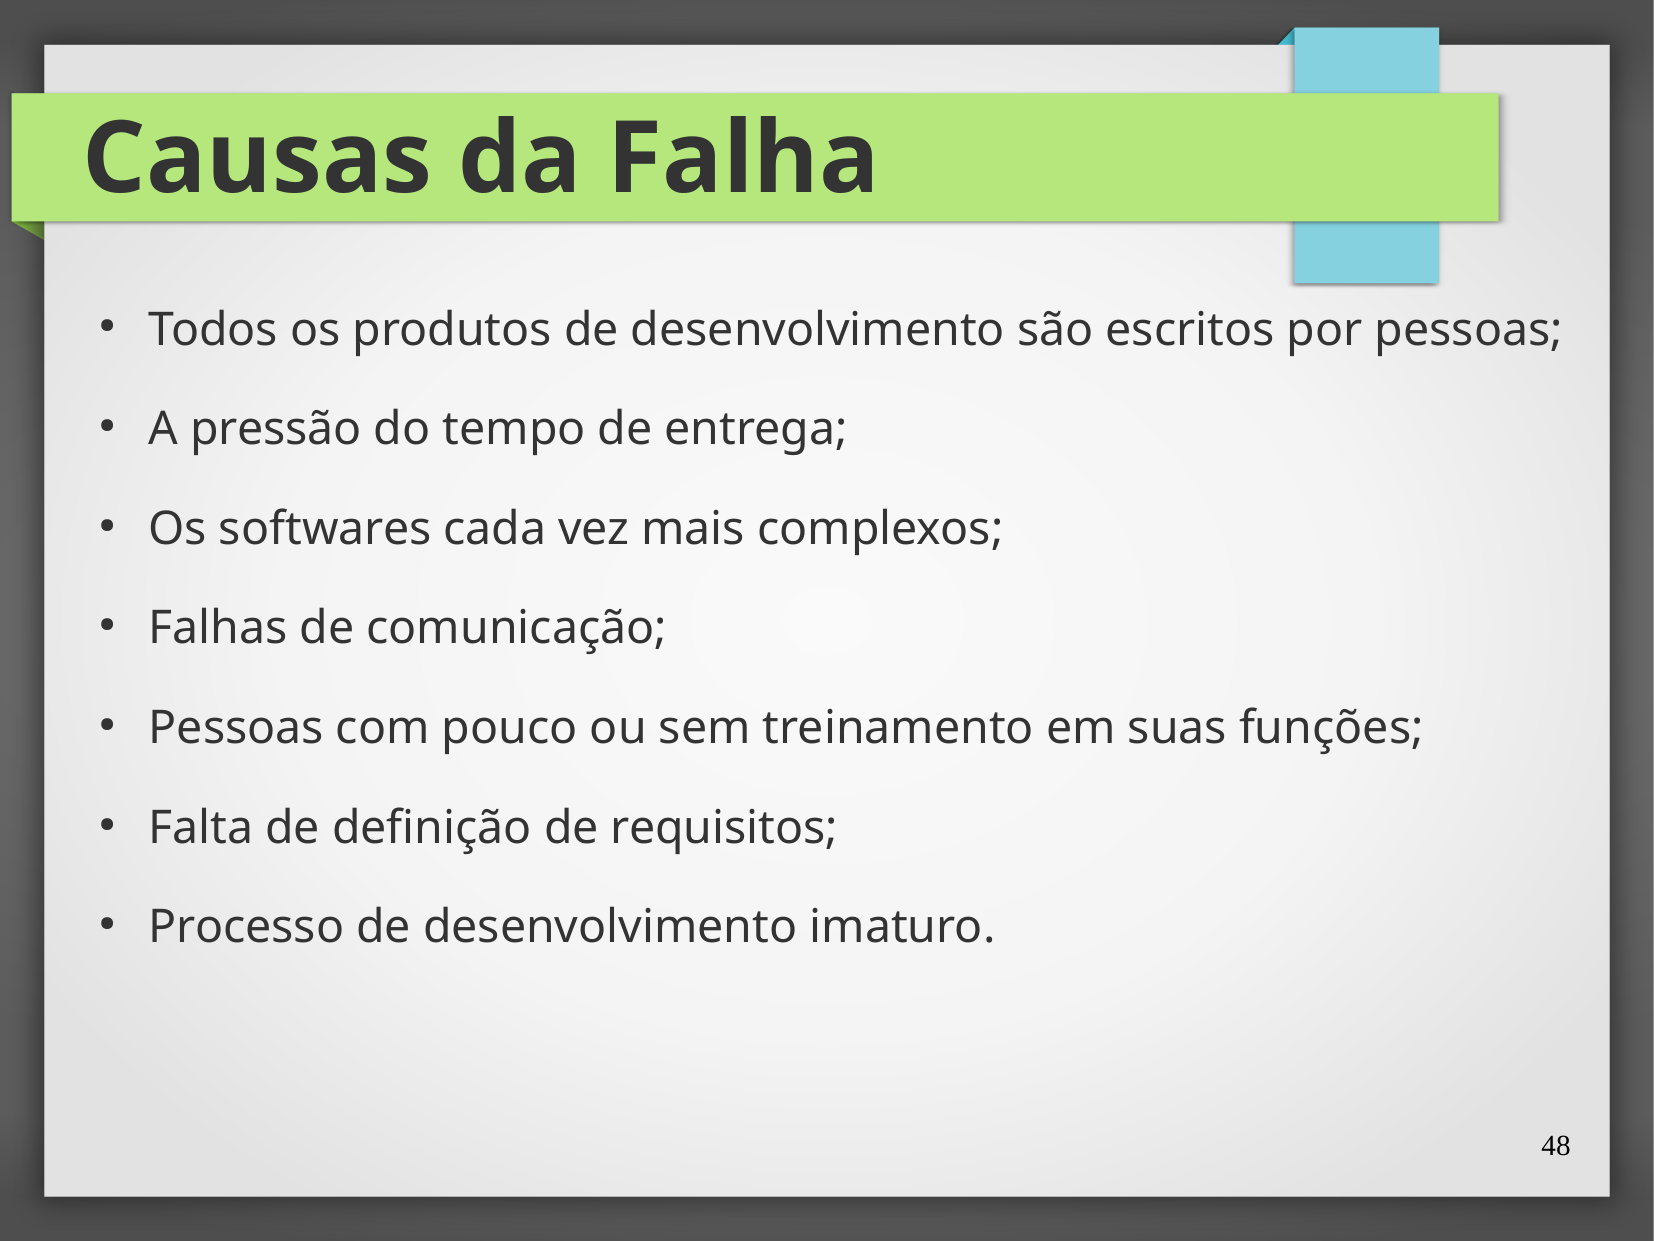

# Causas da Falha
Todos os produtos de desenvolvimento são escritos por pessoas;
A pressão do tempo de entrega;
Os softwares cada vez mais complexos;
Falhas de comunicação;
Pessoas com pouco ou sem treinamento em suas funções;
Falta de definição de requisitos;
Processo de desenvolvimento imaturo.
48